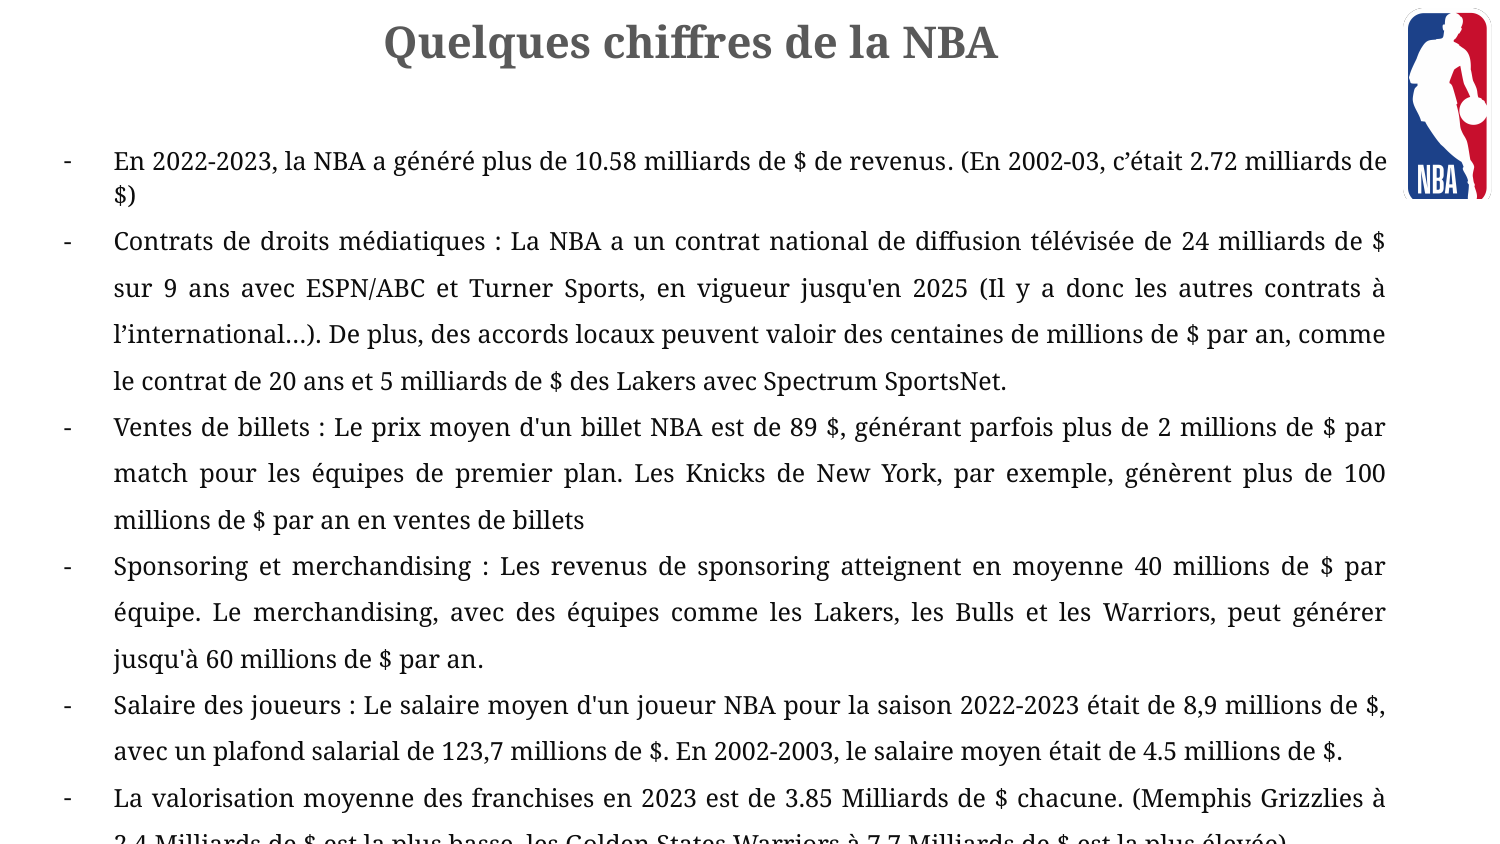

Quelques chiffres de la NBA
En 2022-2023, la NBA a généré plus de 10.58 milliards de $ de revenus​. (En 2002-03, c’était 2.72 milliards de $)
Contrats de droits médiatiques : La NBA a un contrat national de diffusion télévisée de 24 milliards de $ sur 9 ans avec ESPN/ABC et Turner Sports, en vigueur jusqu'en 2025 (Il y a donc les autres contrats à l’international…). De plus, des accords locaux peuvent valoir des centaines de millions de $ par an, comme le contrat de 20 ans et 5 milliards de $ des Lakers avec Spectrum SportsNet. ​
Ventes de billets : Le prix moyen d'un billet NBA est de 89 $, générant parfois plus de 2 millions de $ par match pour les équipes de premier plan. Les Knicks de New York, par exemple, génèrent plus de 100 millions de $ par an en ventes de billets​
Sponsoring et merchandising : Les revenus de sponsoring atteignent en moyenne 40 millions de $ par équipe. Le merchandising, avec des équipes comme les Lakers, les Bulls et les Warriors, peut générer jusqu'à 60 millions de $ par an​.
Salaire des joueurs : Le salaire moyen d'un joueur NBA pour la saison 2022-2023 était de 8,9 millions de $, avec un plafond salarial de 123,7 millions de $. En 2002-2003, le salaire moyen était de 4.5 millions de $.
La valorisation moyenne des franchises en 2023 est de 3.85 Milliards de $ chacune. (Memphis Grizzlies à 2.4 Milliards de $ est la plus basse, les Golden States Warriors à 7.7 Milliards de $ est la plus élevée).